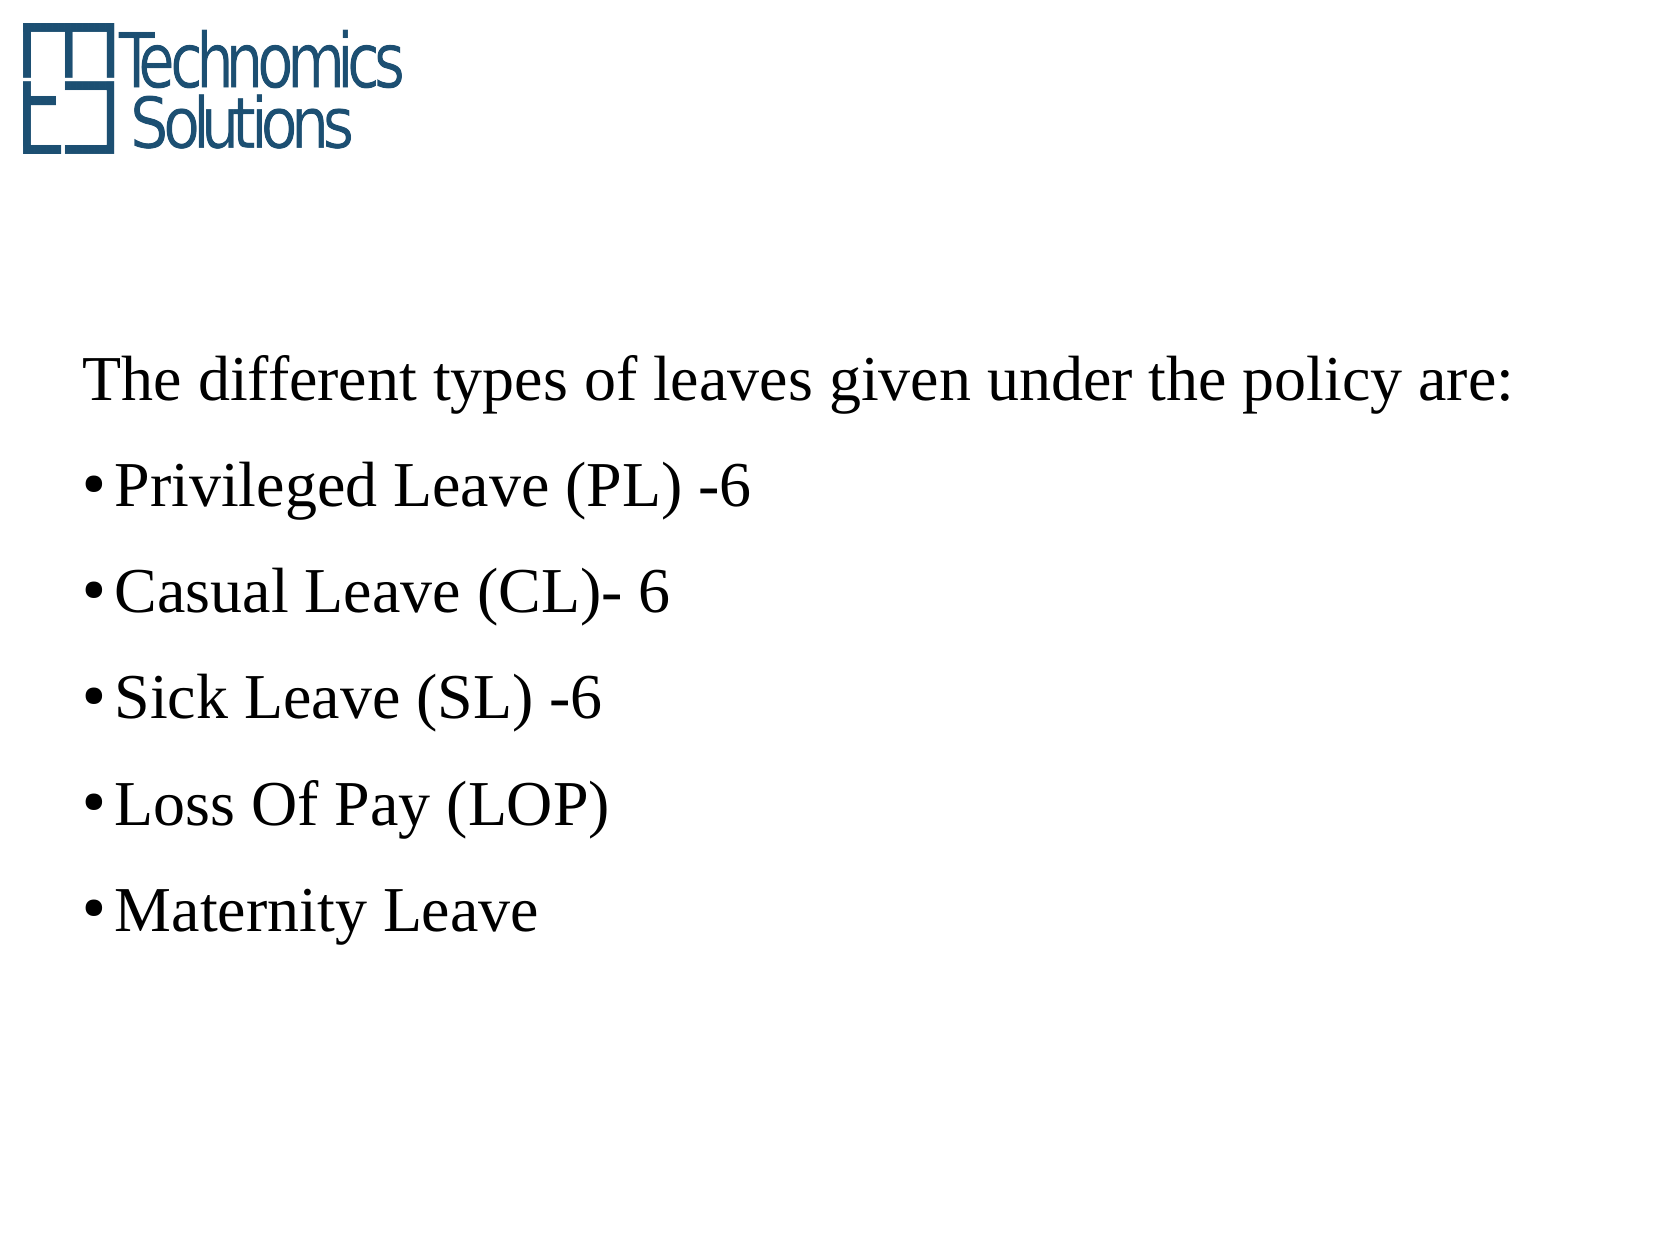

# The different types of leaves given under the policy are:
Privileged Leave (PL) -6
Casual Leave (CL)- 6
Sick Leave (SL) -6
Loss Of Pay (LOP)
Maternity Leave